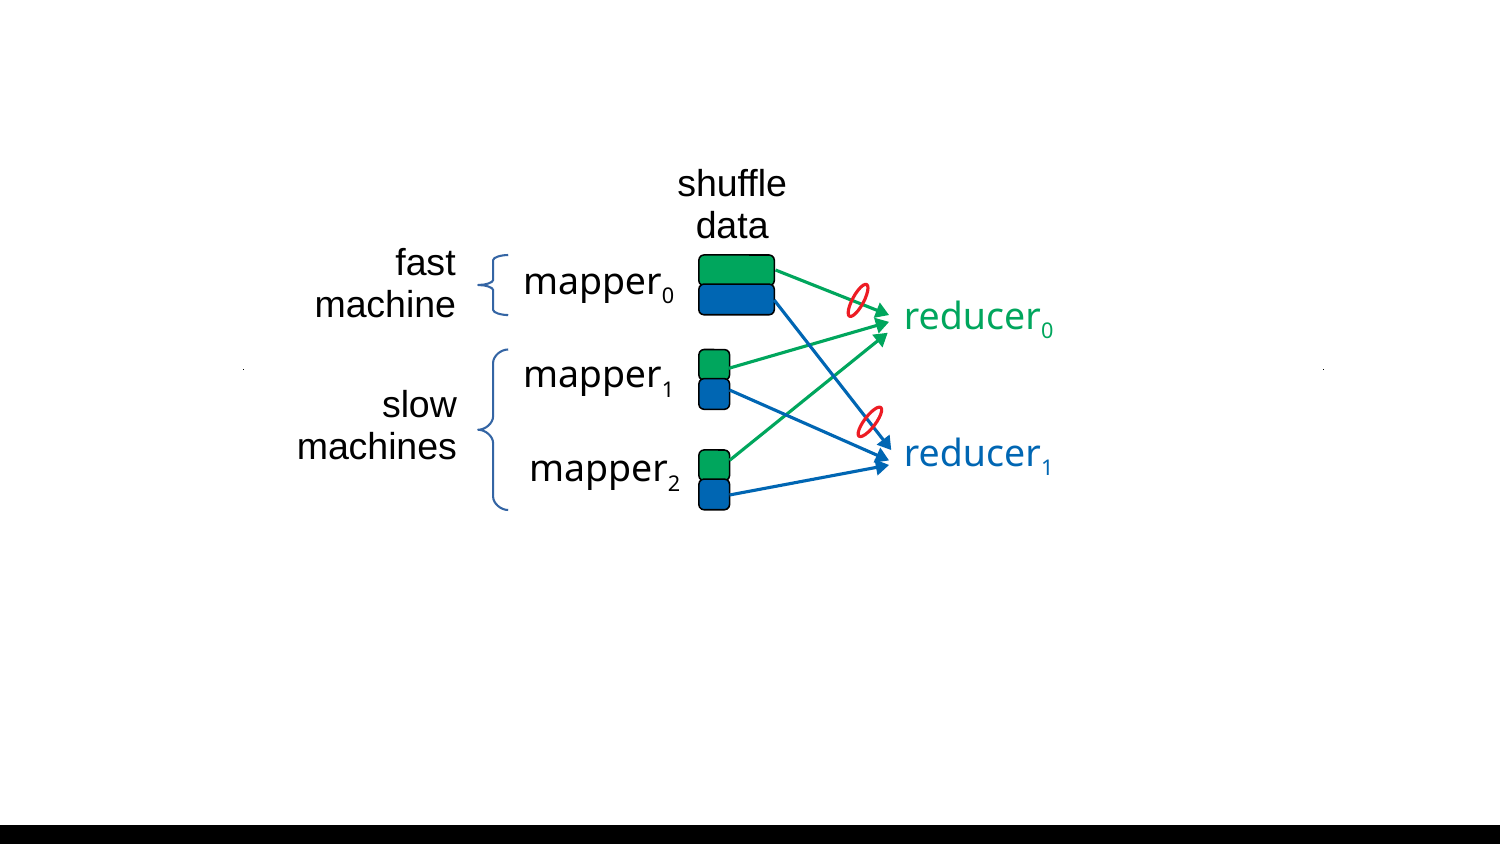

shuffle
data
fast
machine
mapper0
reducer0
mapper1
slow
machines
reducer1
mapper2